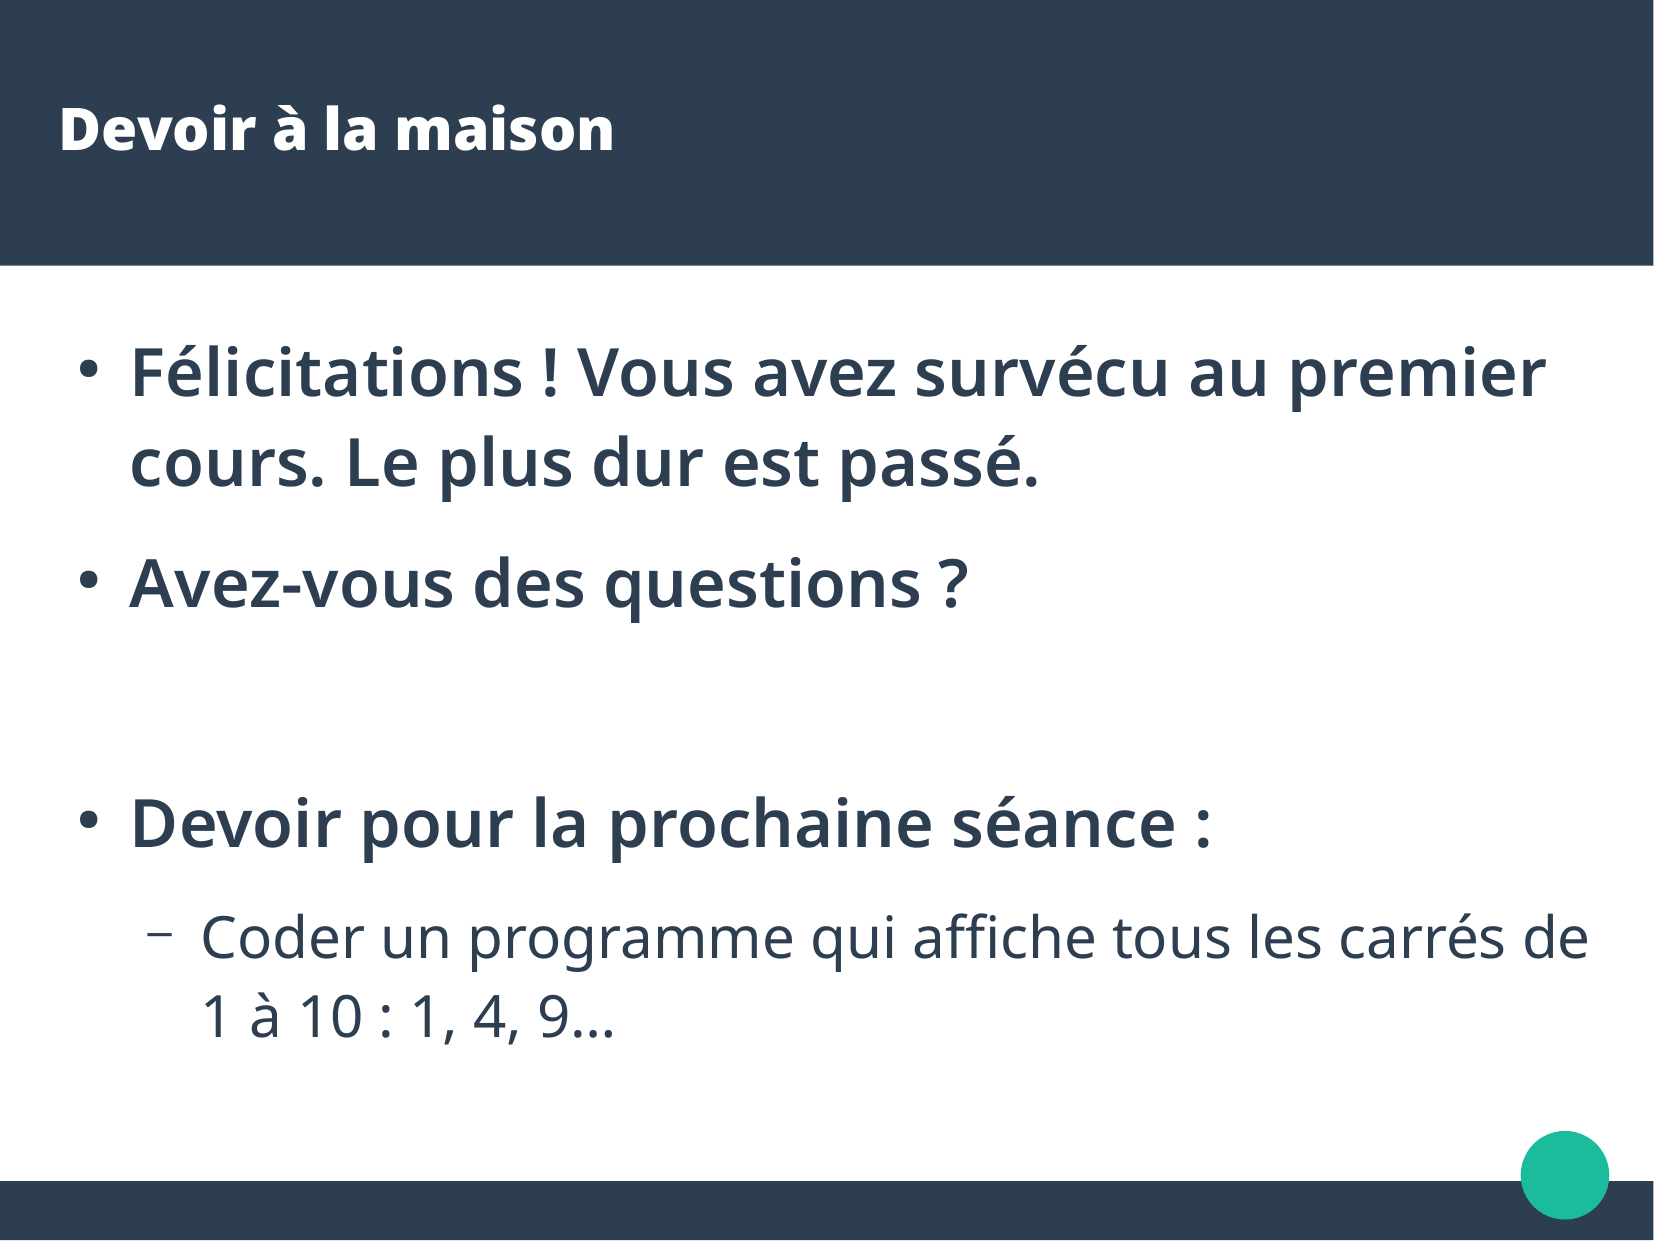

# Devoir à la maison
Félicitations ! Vous avez survécu au premier cours. Le plus dur est passé.
Avez-vous des questions ?
Devoir pour la prochaine séance :
Coder un programme qui affiche tous les carrés de 1 à 10 : 1, 4, 9…